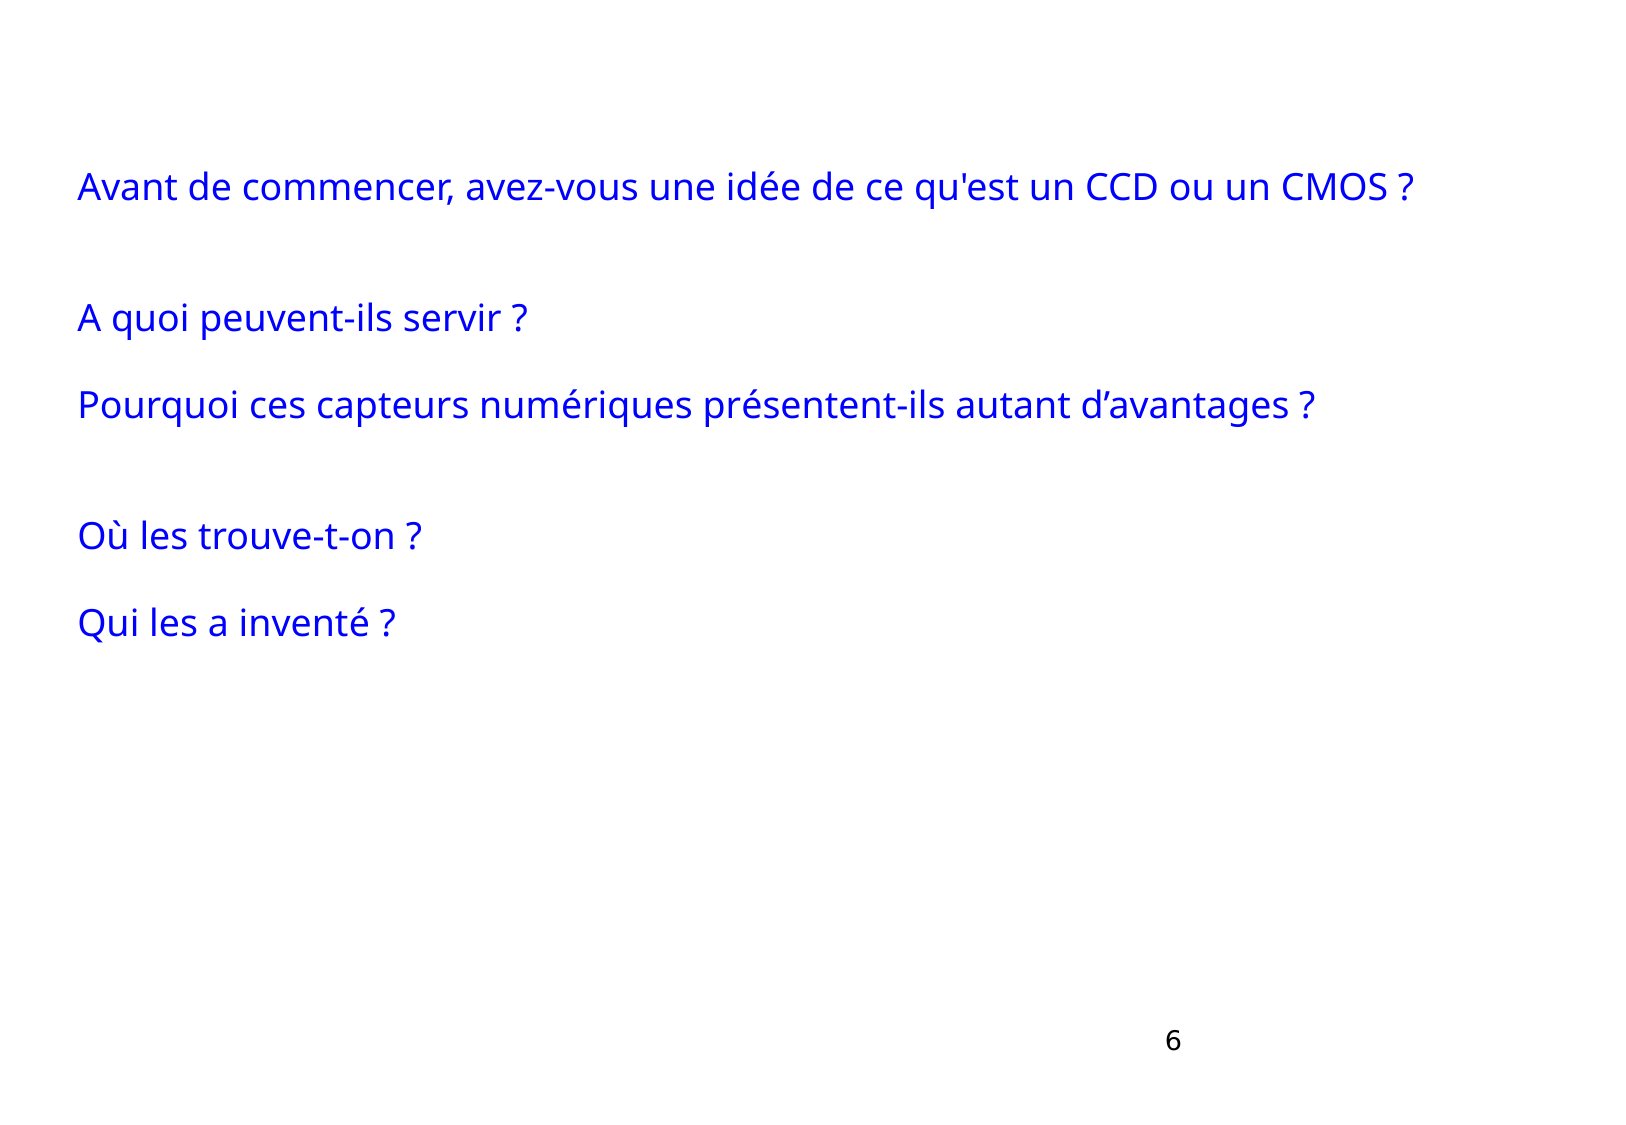

PLAN DU COURS
Avant de commencer, avez-vous une idée de ce qu'est un CCD ou un CMOS ?
A quoi peuvent-ils servir ?
Pourquoi ces capteurs numériques présentent-ils autant d’avantages ?
Où les trouve-t-on ?
Qui les a inventé ?